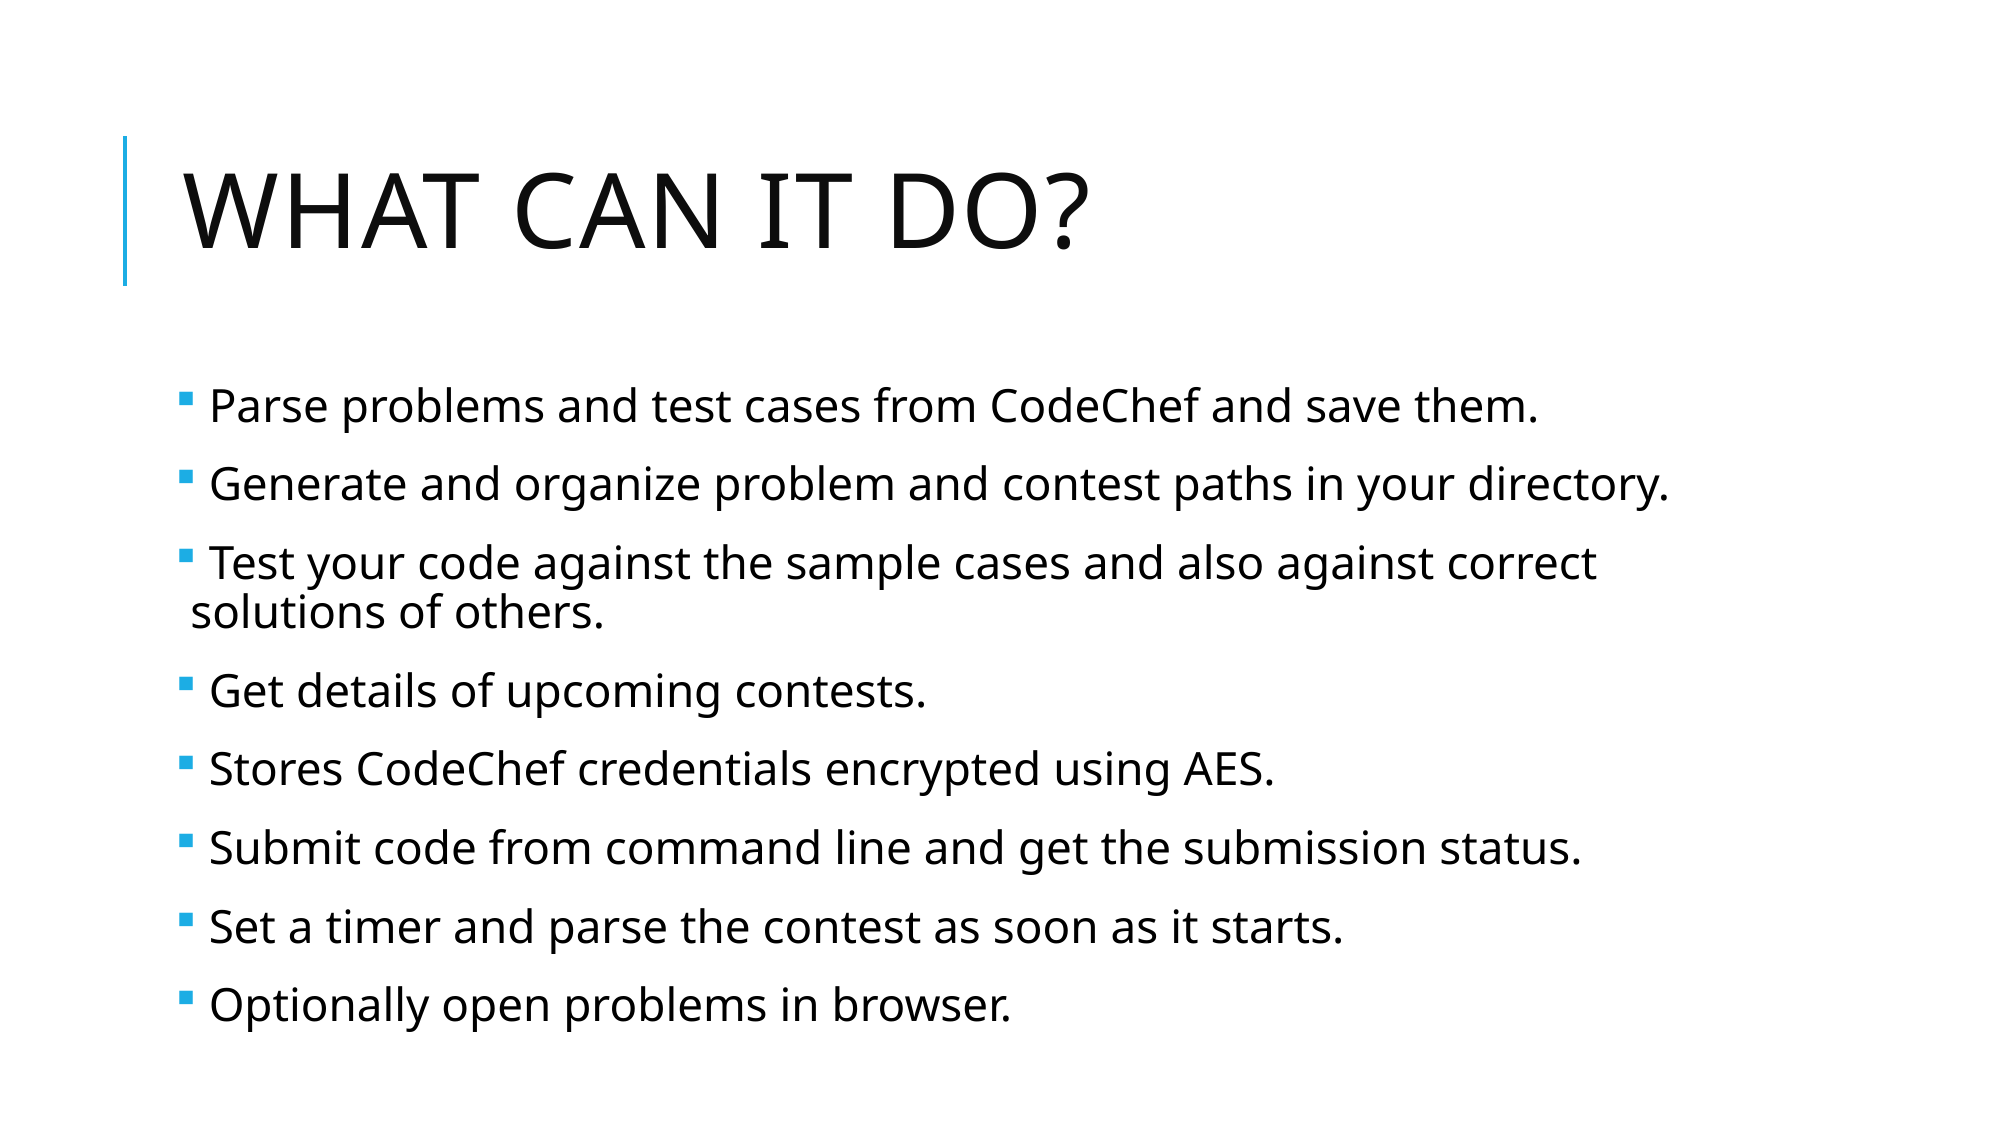

# What can it do?
 Parse problems and test cases from CodeChef and save them.
 Generate and organize problem and contest paths in your directory.
 Test your code against the sample cases and also against correct solutions of others.
 Get details of upcoming contests.
 Stores CodeChef credentials encrypted using AES.
 Submit code from command line and get the submission status.
 Set a timer and parse the contest as soon as it starts.
 Optionally open problems in browser.